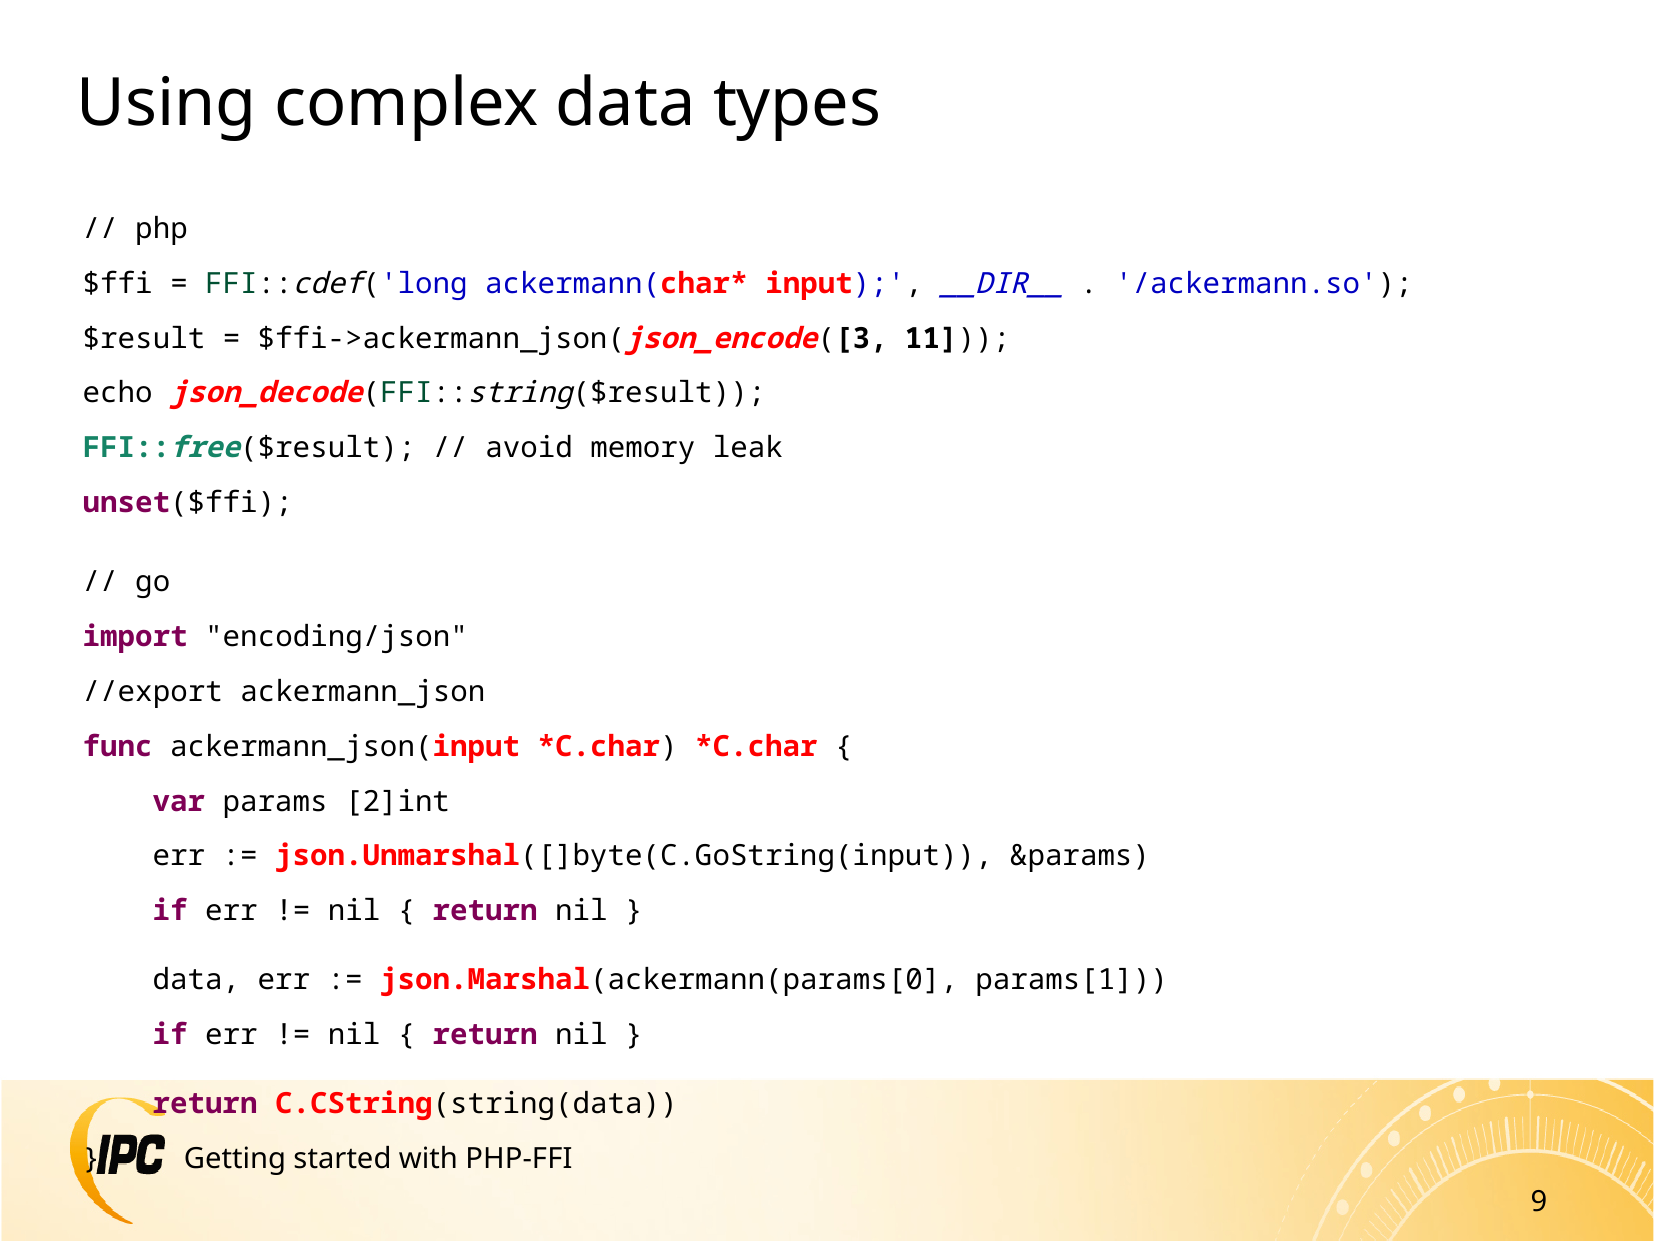

# Using complex data types
// php
$ffi = FFI::cdef('long ackermann(char* input);', __DIR__ . '/ackermann.so');
$result = $ffi->ackermann_json(json_encode([3, 11]));
echo json_decode(FFI::string($result));
FFI::free($result); // avoid memory leak
unset($ffi);
// go
import "encoding/json"
//export ackermann_json
func ackermann_json(input *C.char) *C.char {
 var params [2]int
 err := json.Unmarshal([]byte(C.GoString(input)), &params)
 if err != nil { return nil }
 data, err := json.Marshal(ackermann(params[0], params[1]))
 if err != nil { return nil }
 return C.CString(string(data))
}
9